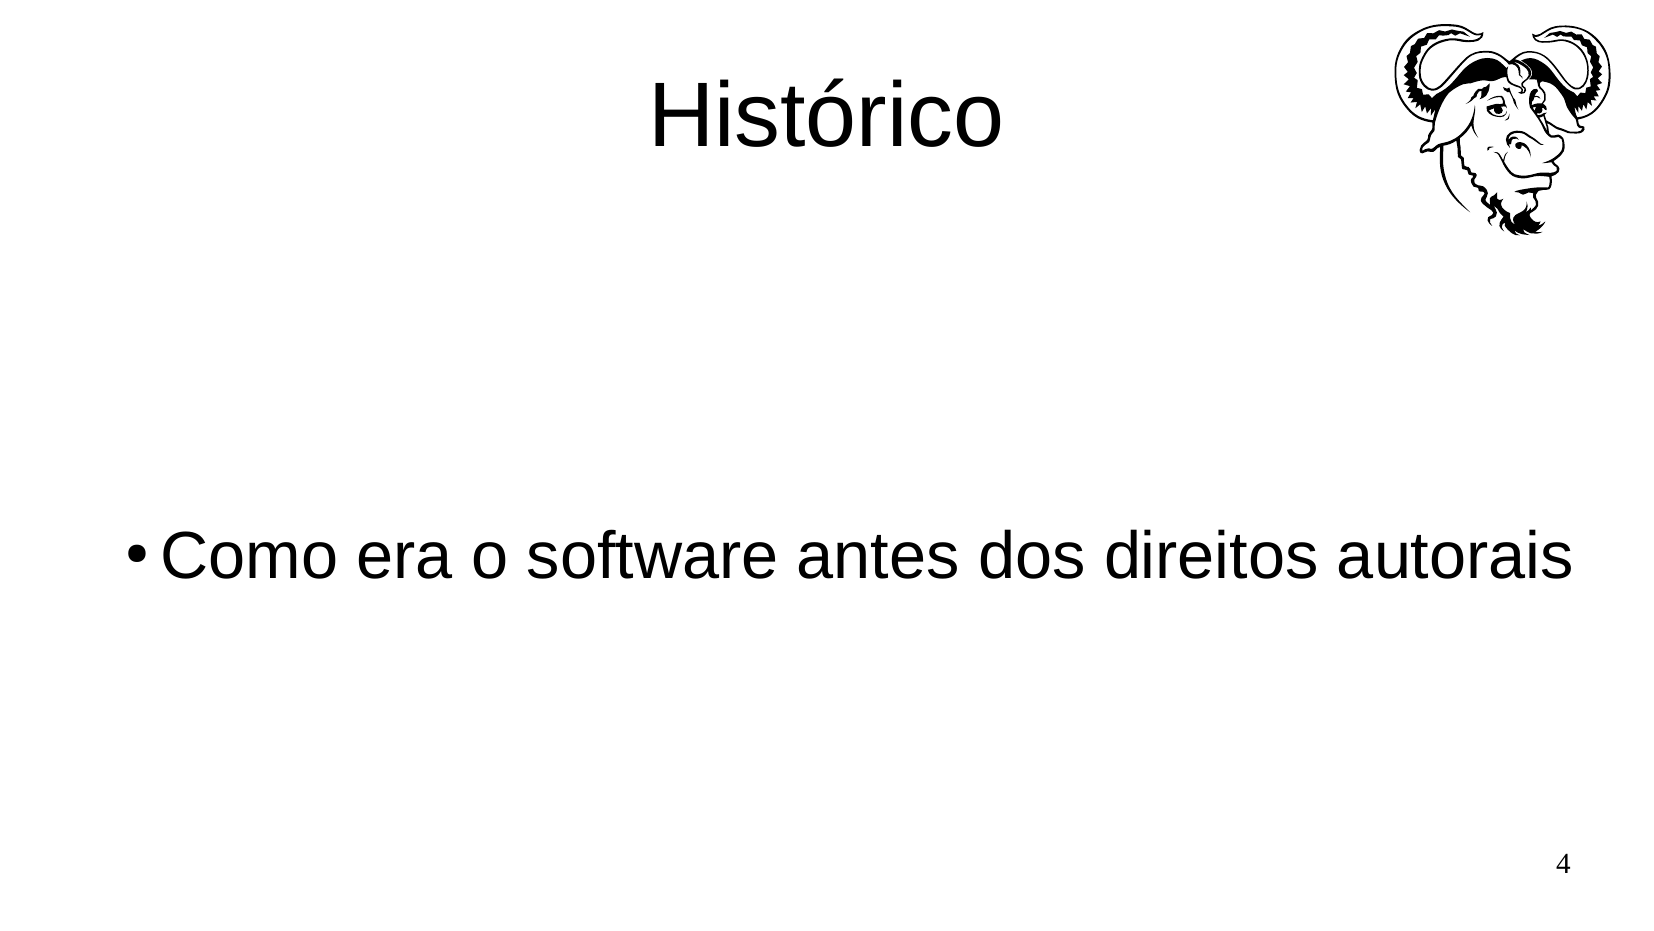

# Histórico
Como era o software antes dos direitos autorais
4